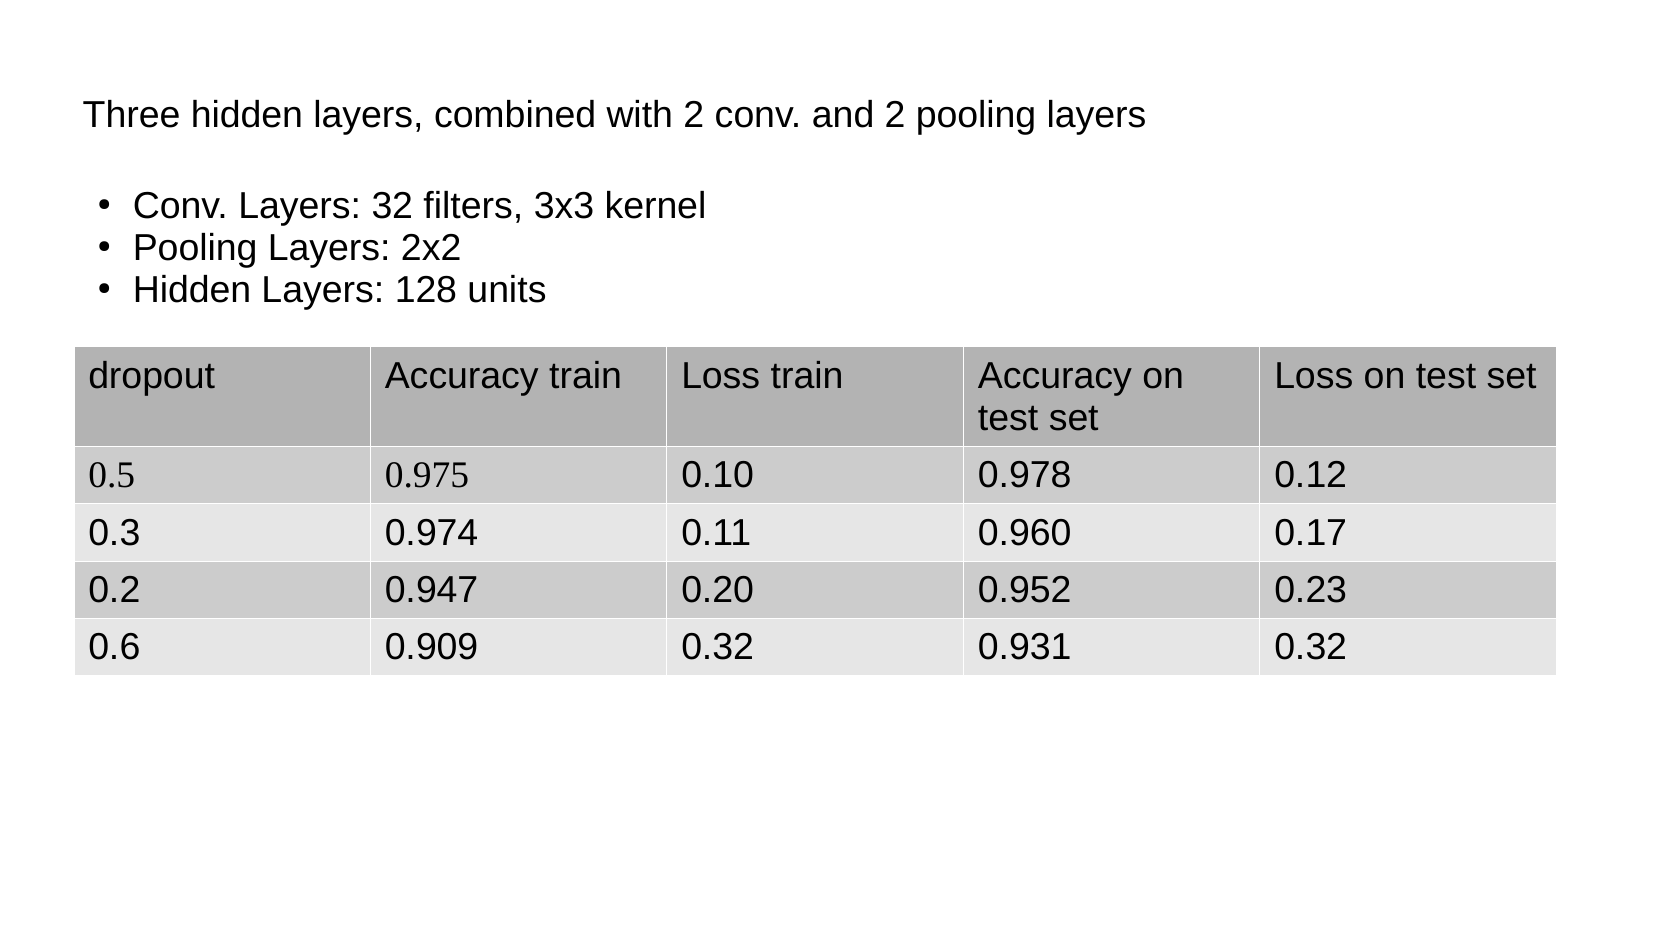

# Three hidden layers, combined with 2 conv. and 2 pooling layers
Conv. Layers: 32 filters, 3x3 kernel
Pooling Layers: 2x2
Hidden Layers: 128 units
| dropout | Accuracy train | Loss train | Accuracy on test set | Loss on test set |
| --- | --- | --- | --- | --- |
| 0.5 | 0.975 | 0.10 | 0.978 | 0.12 |
| 0.3 | 0.974 | 0.11 | 0.960 | 0.17 |
| 0.2 | 0.947 | 0.20 | 0.952 | 0.23 |
| 0.6 | 0.909 | 0.32 | 0.931 | 0.32 |